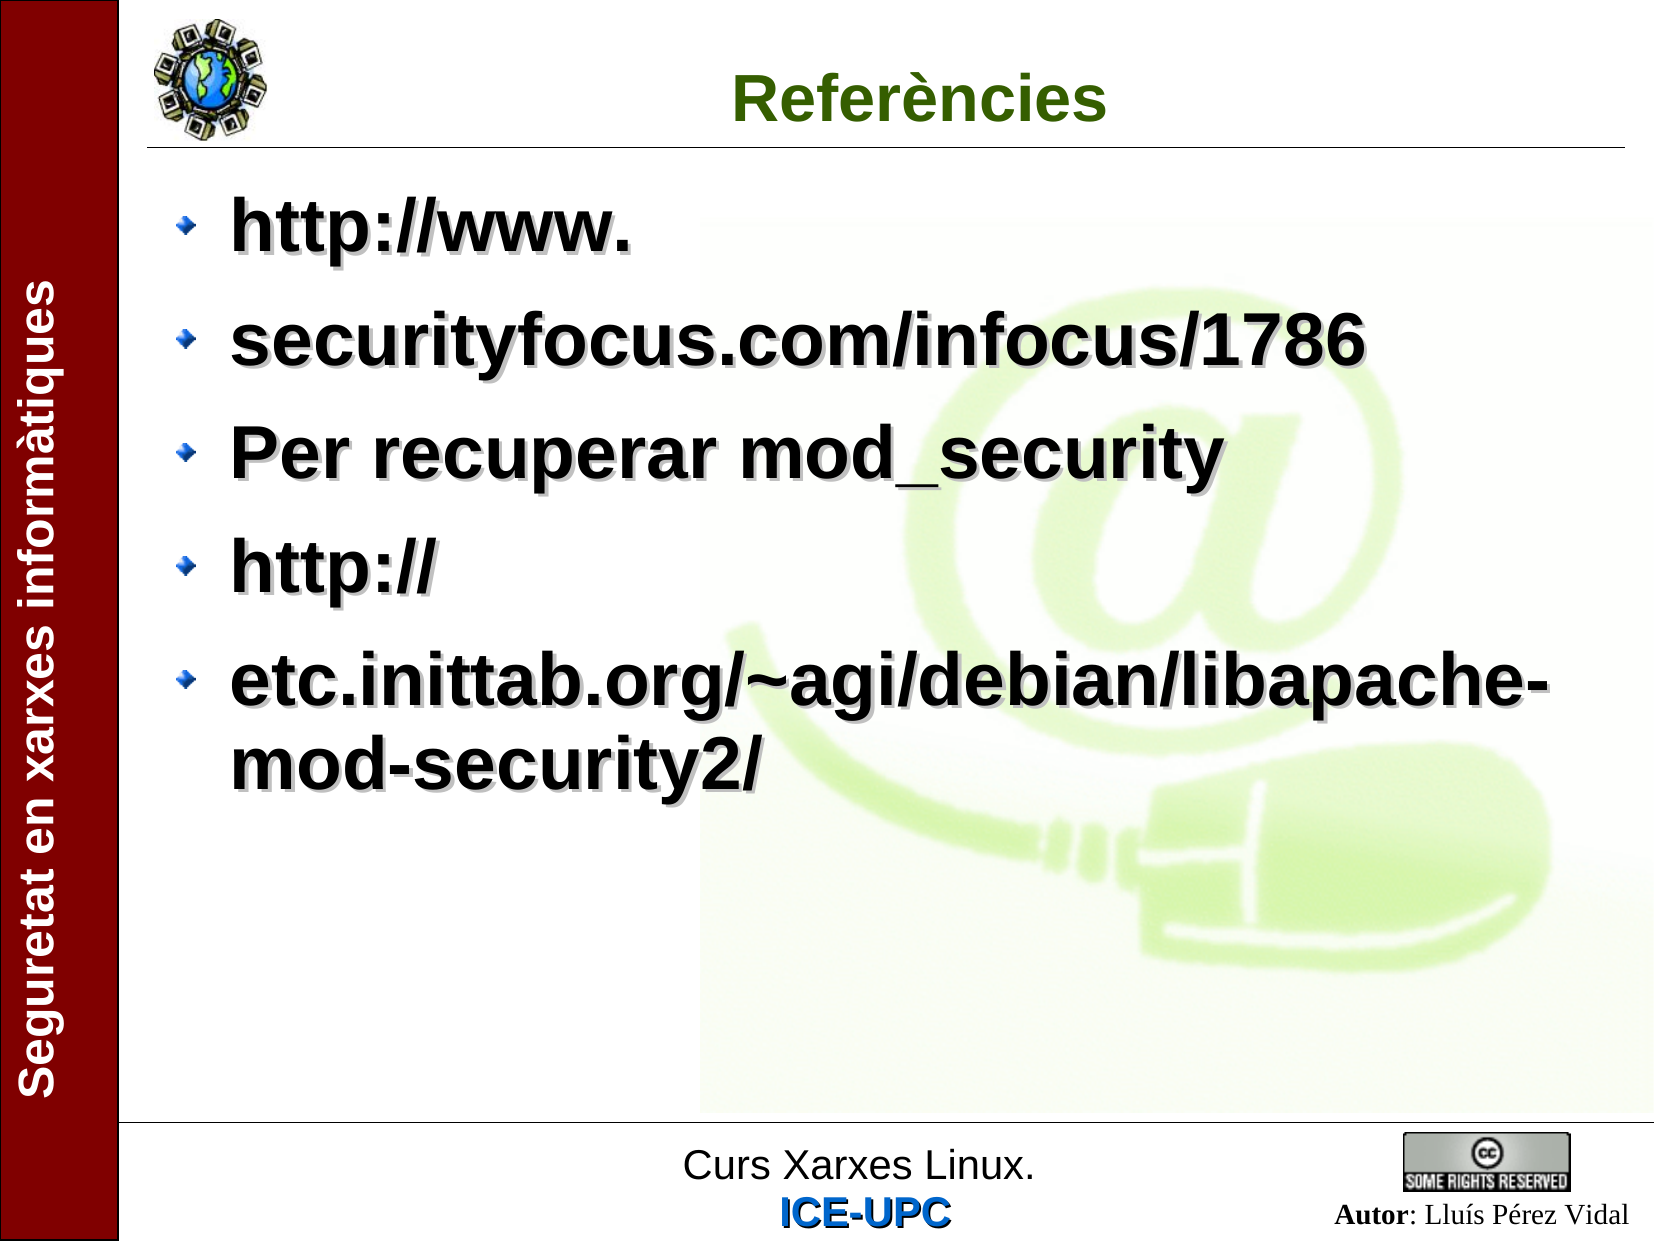

# Referències
http://www.
securityfocus.com/infocus/1786
Per recuperar mod_security
http://
etc.inittab.org/~agi/debian/libapache-mod-security2/